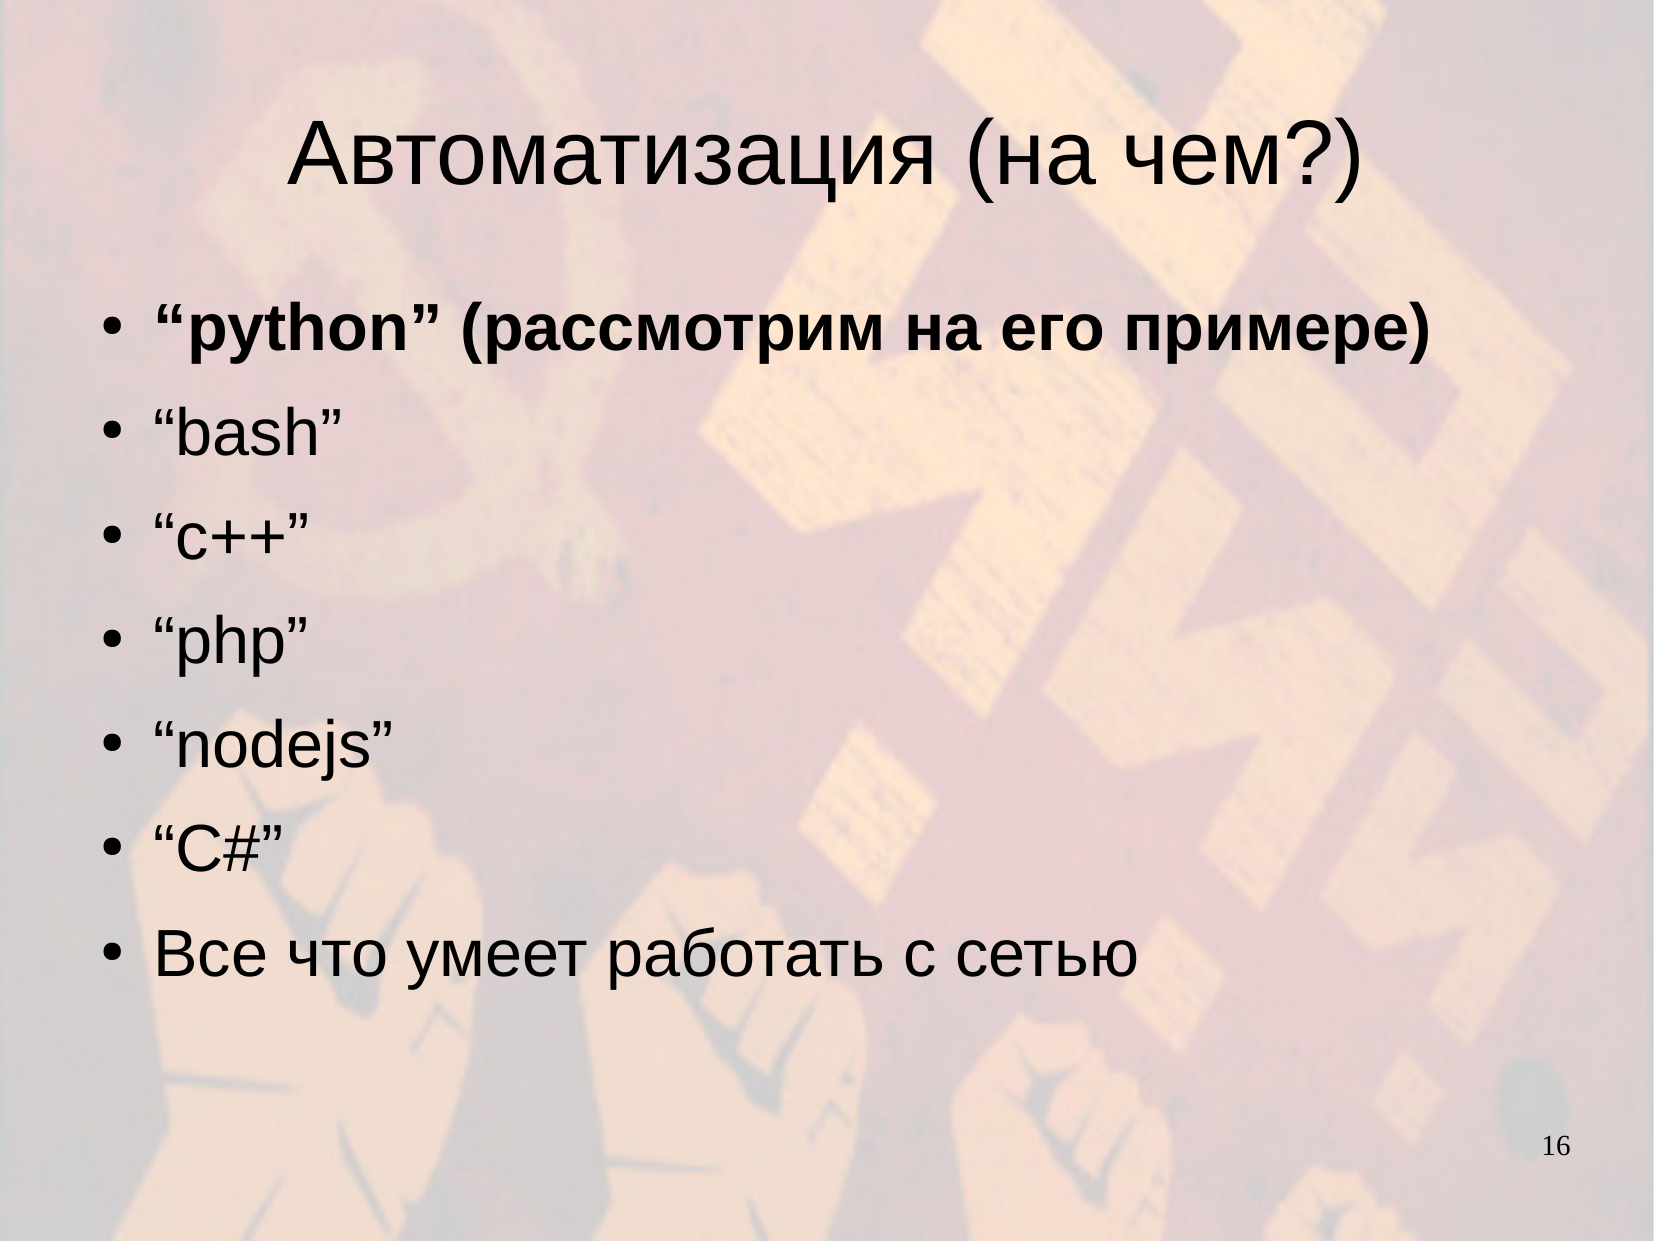

# Автоматизация (на чем?)
“python” (рассмотрим на его примере)
“bash”
“c++”
“php”
“nodejs”
“C#”
Все что умеет работать с сетью
16